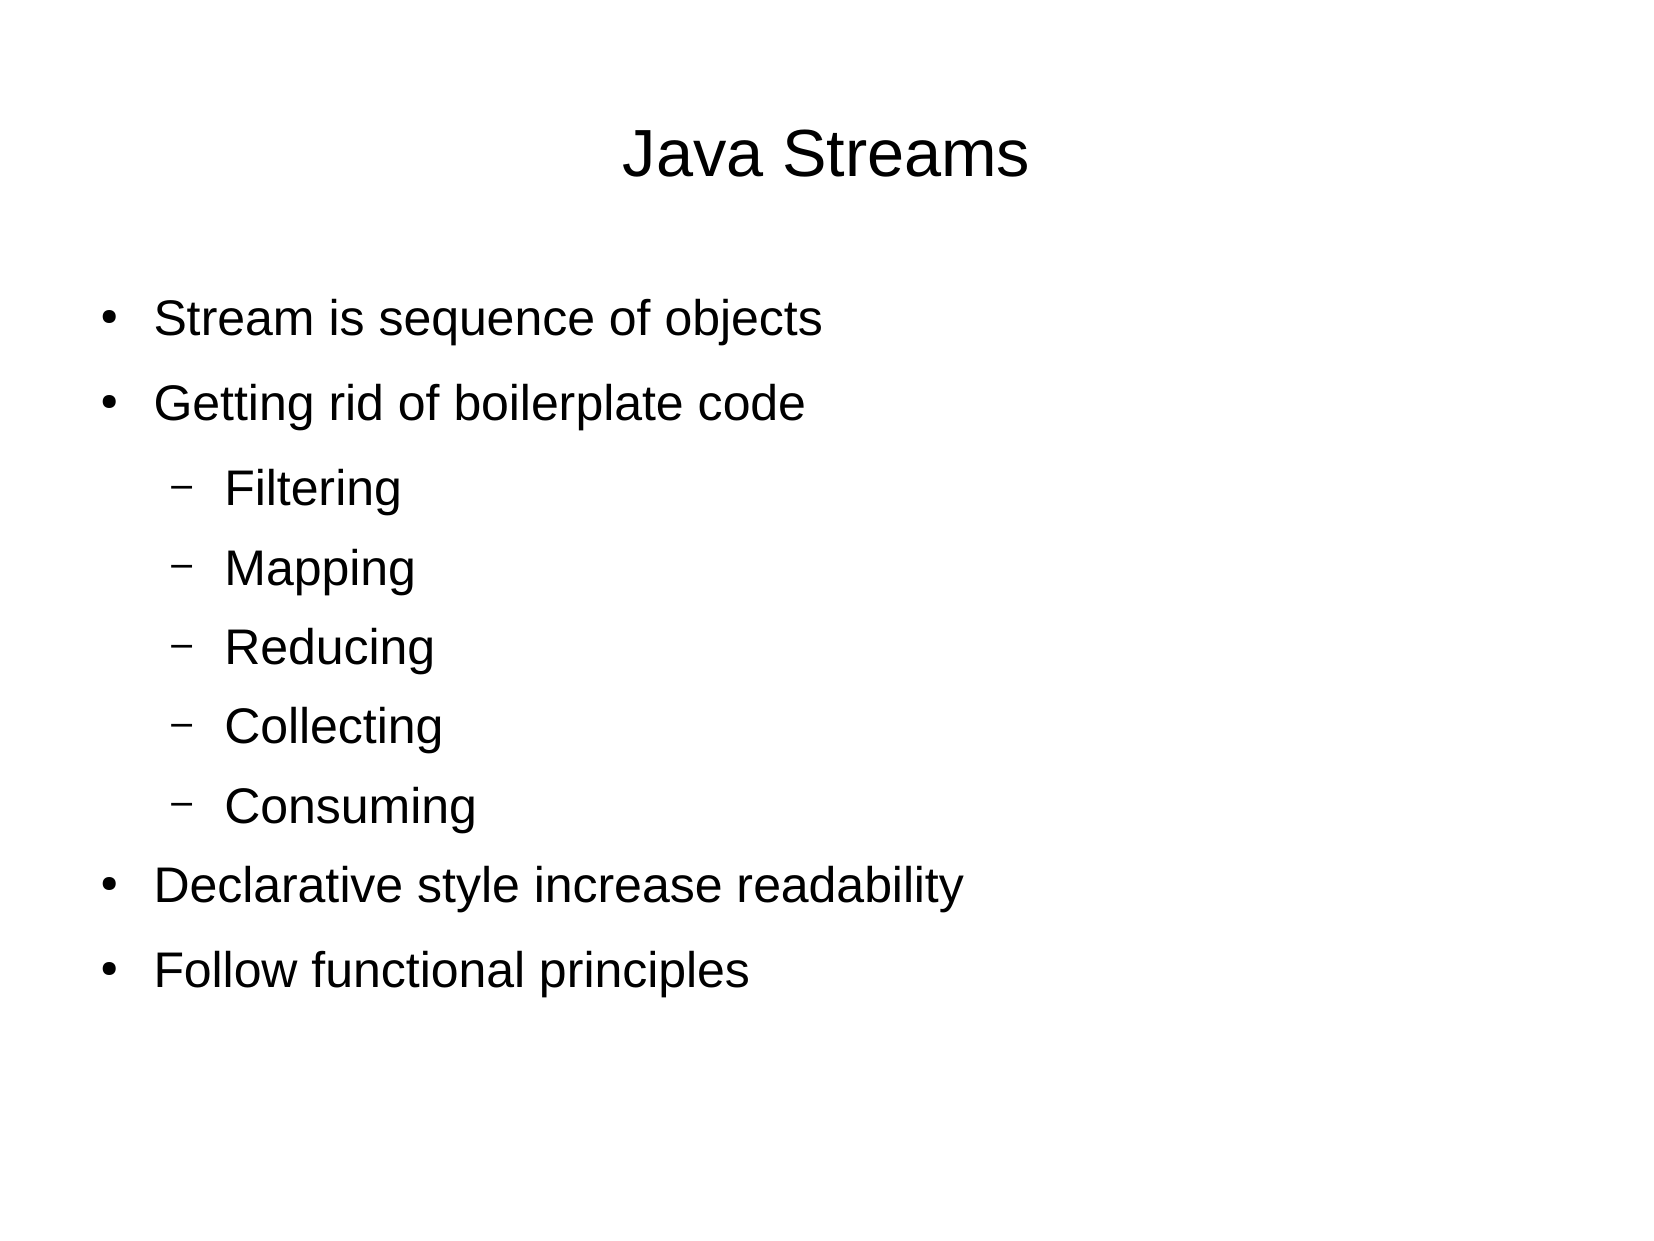

# Java Streams
Stream is sequence of objects
Getting rid of boilerplate code
Filtering
Mapping
Reducing
Collecting
Consuming
Declarative style increase readability
Follow functional principles